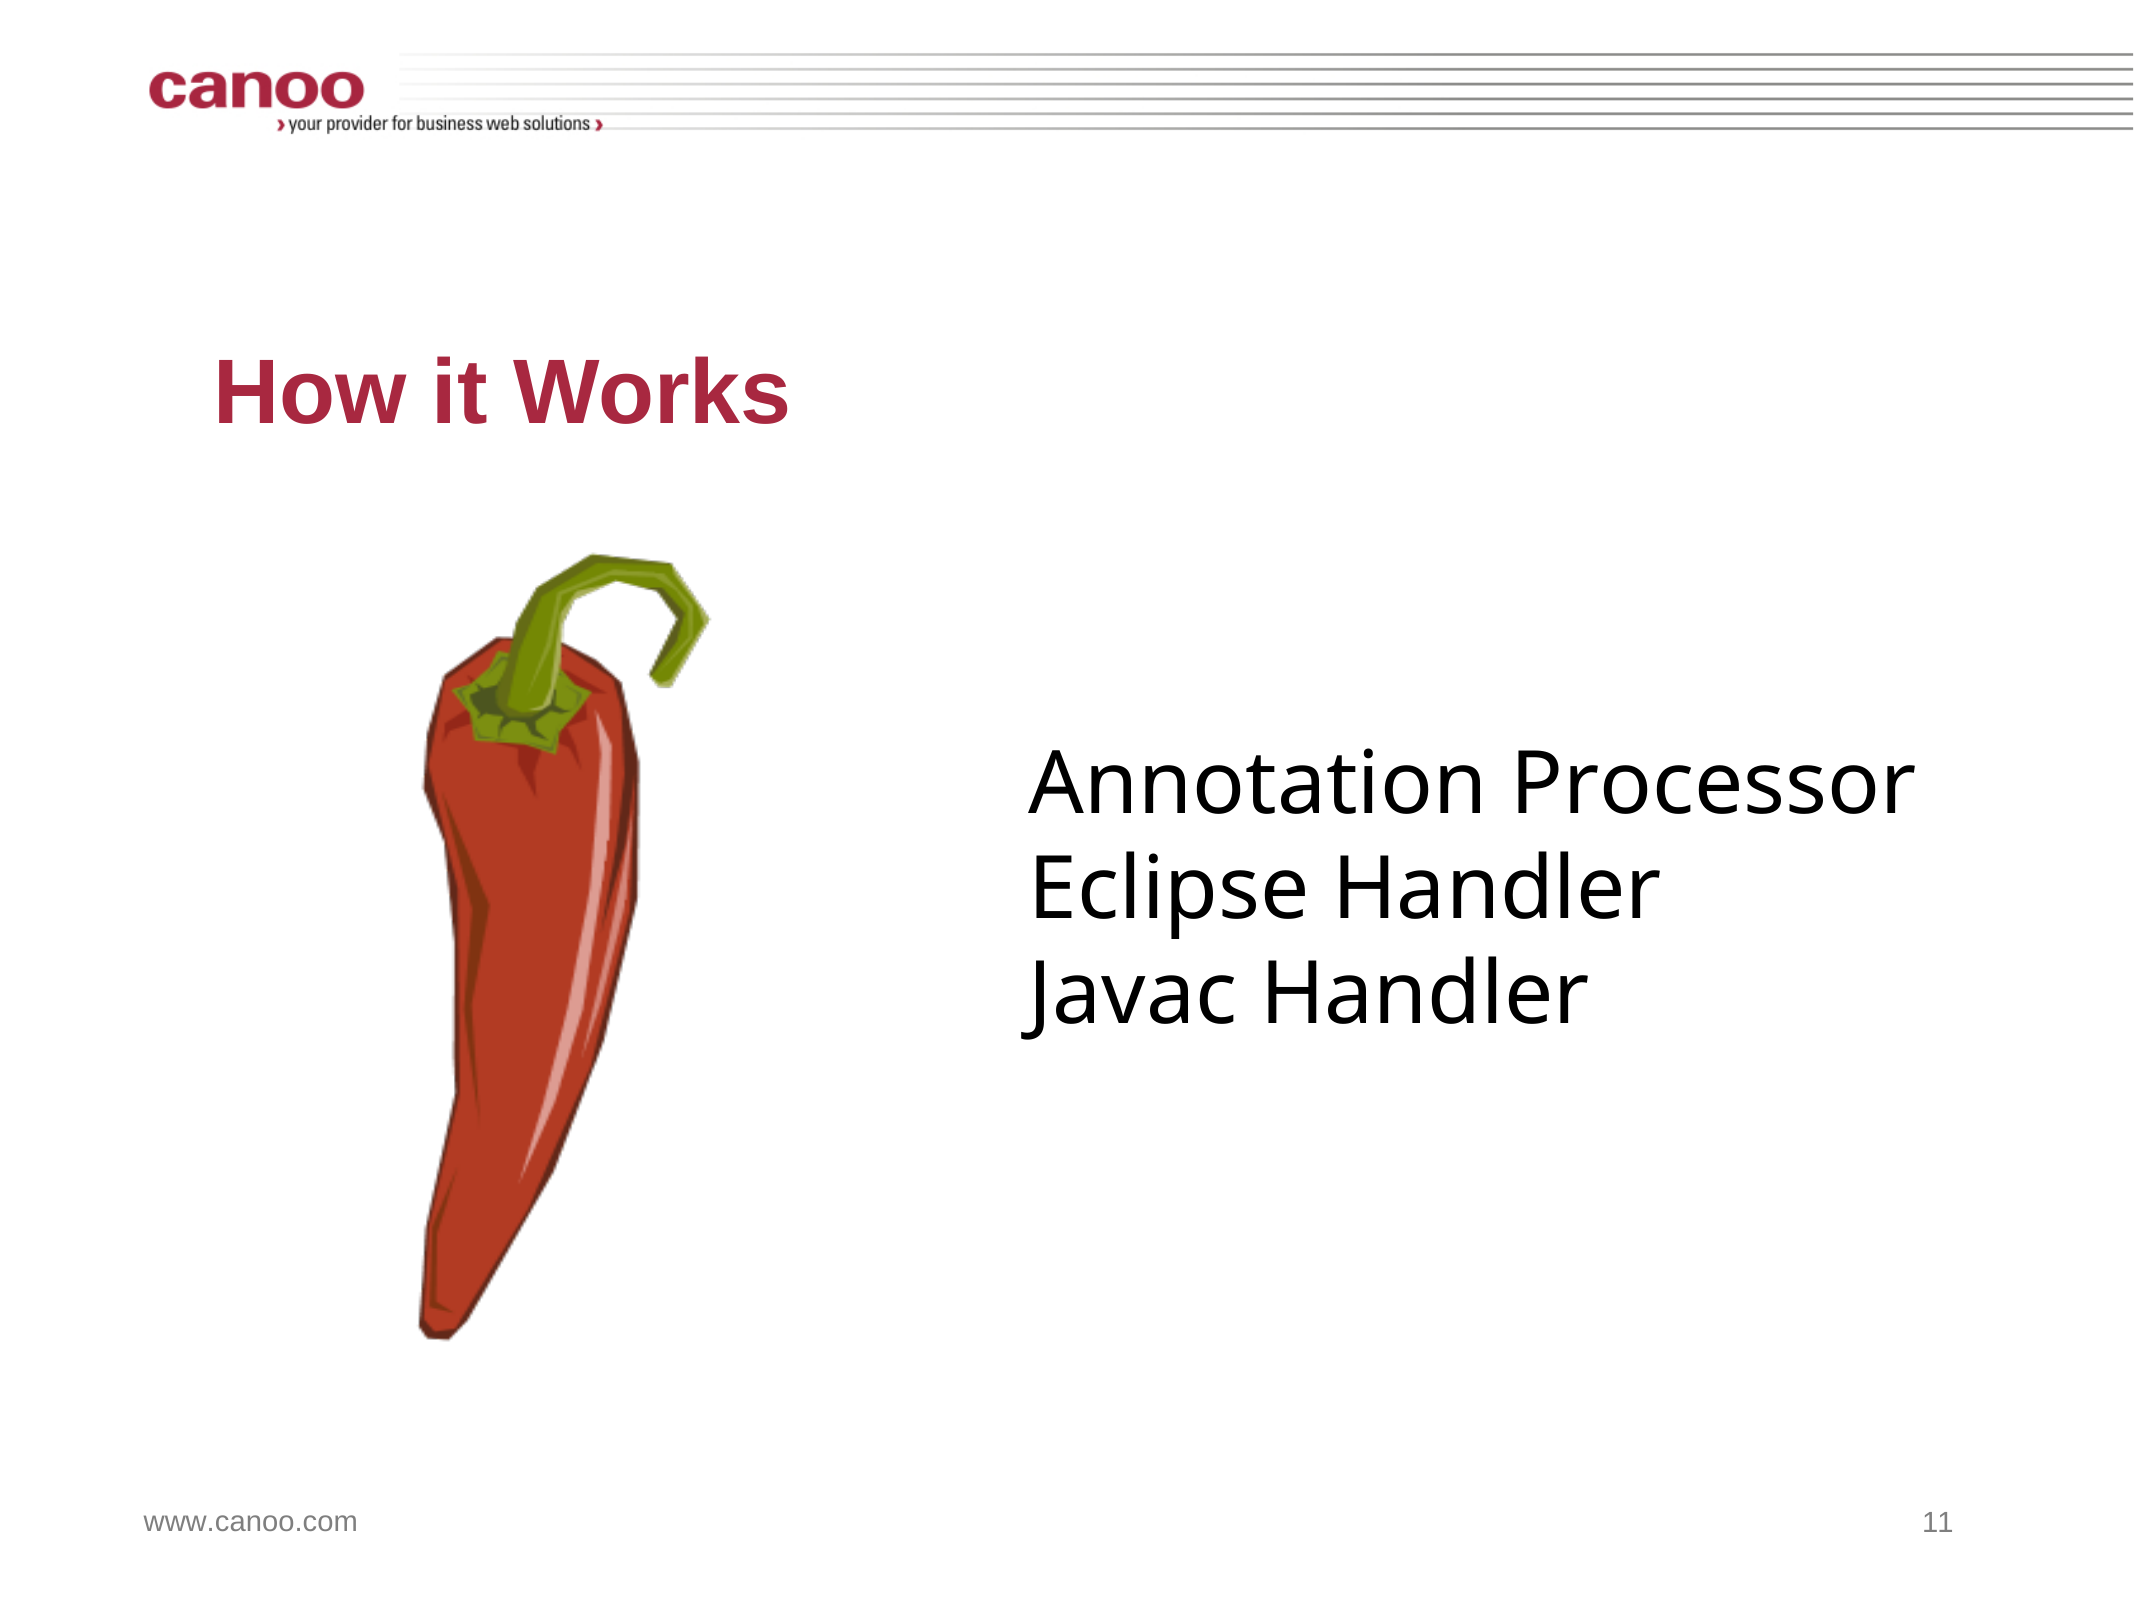

# How it Works
 Annotation Processor
 Eclipse Handler
 Javac Handler